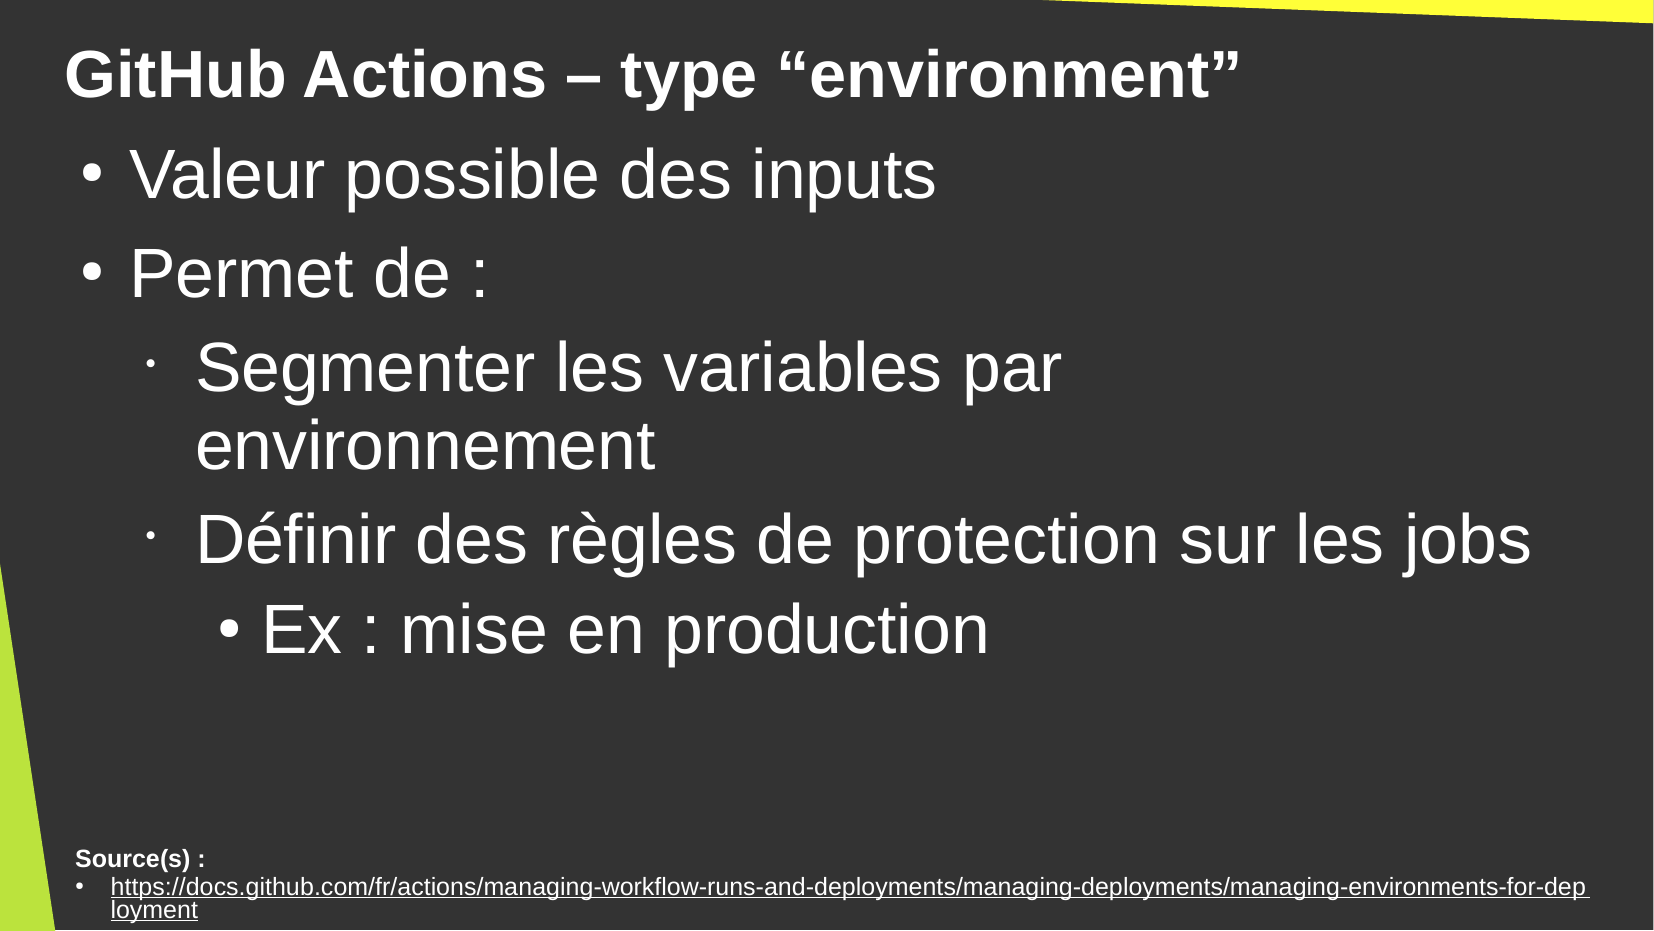

# GitHub Actions – type “environment”
Valeur possible des inputs
Permet de :
Segmenter les variables par environnement
Définir des règles de protection sur les jobs
Ex : mise en production
Source(s) :
https://docs.github.com/fr/actions/managing-workflow-runs-and-deployments/managing-deployments/managing-environments-for-deployment